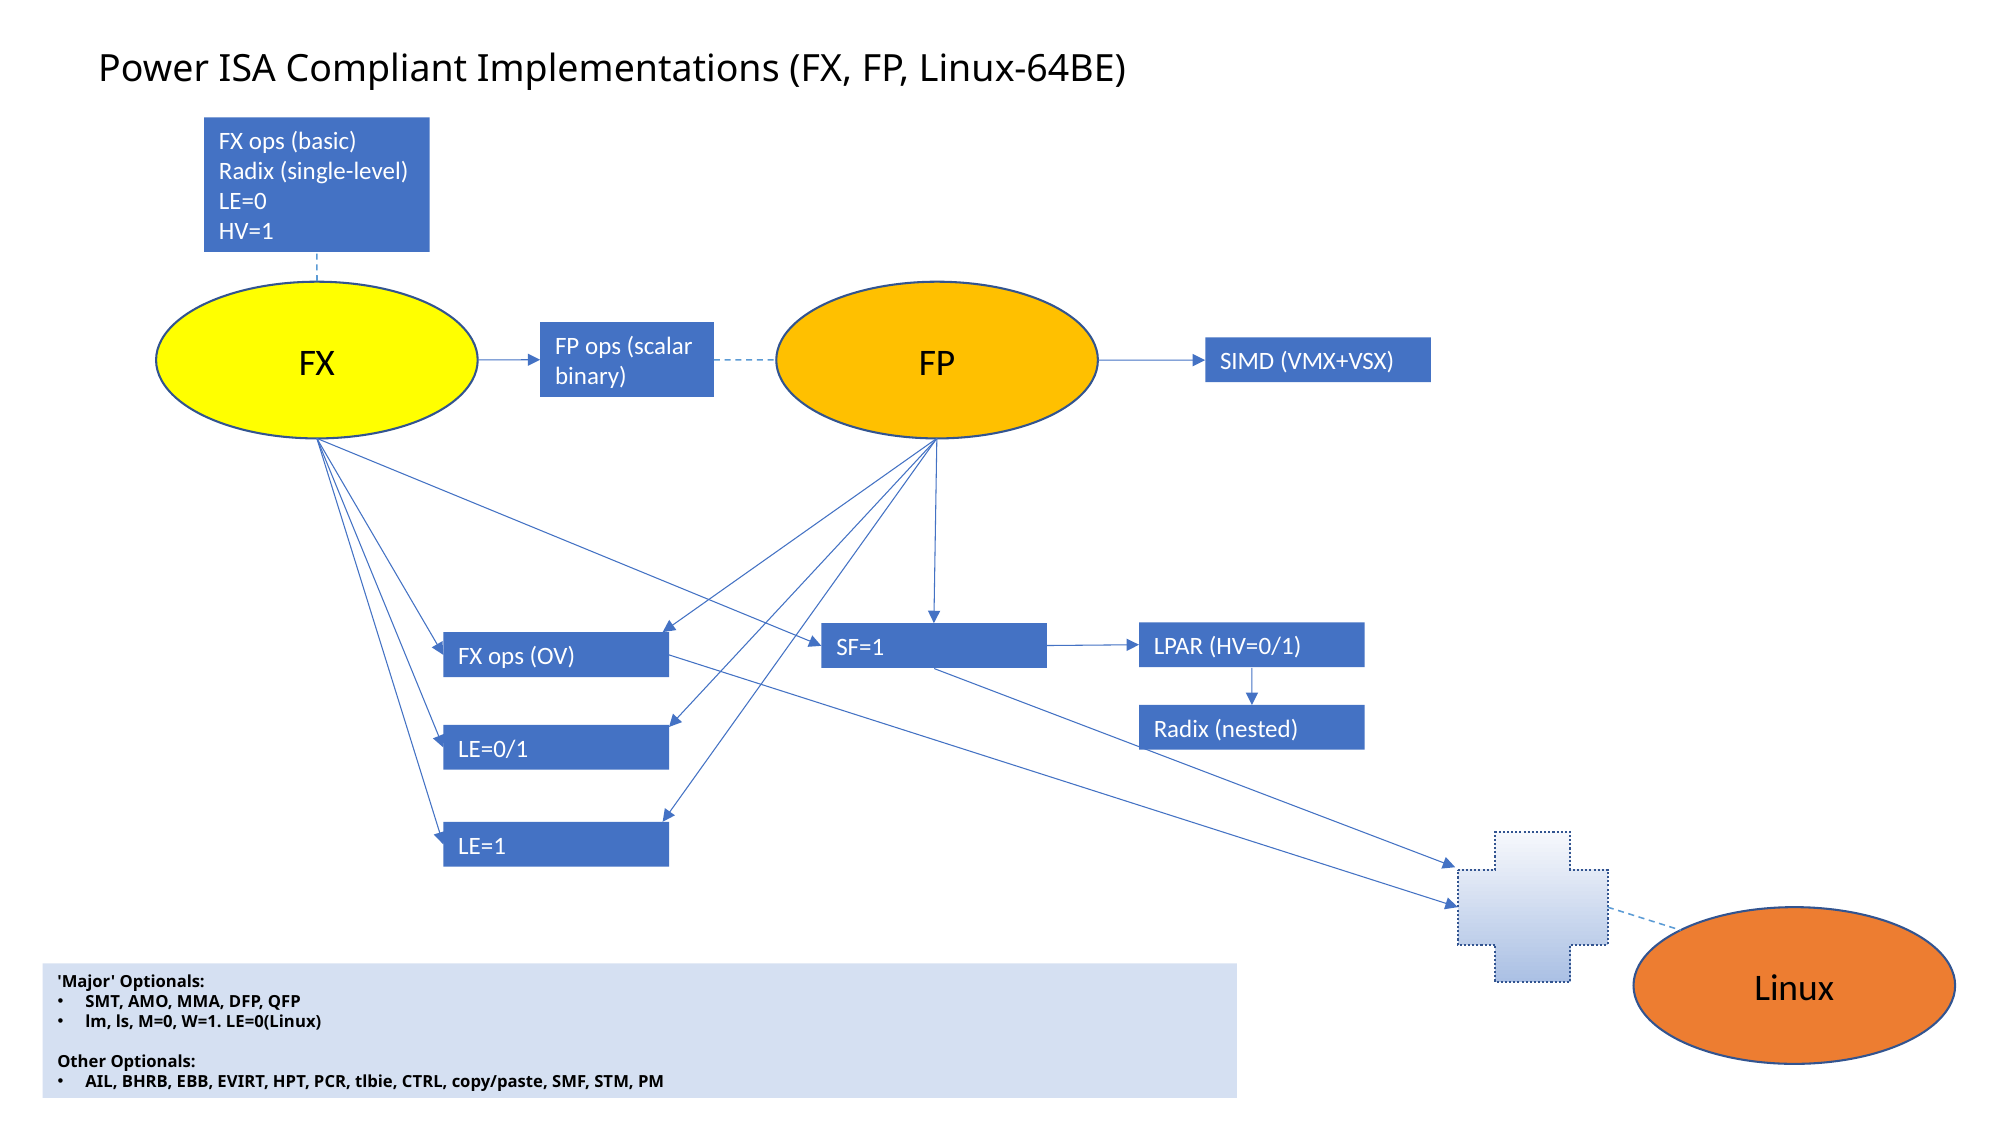

Power ISA Compliant Implementations (FX, FP, Linux-64BE)
FX ops (basic)
Radix (single-level)
LE=0
HV=1
FX
FP
FP ops (scalar binary)
SIMD (VMX+VSX)
LPAR (HV=0/1)
SF=1
FX ops (OV)
Radix (nested)
LE=0/1
LE=1
Linux
'Major' Optionals:
SMT, AMO, MMA, DFP, QFP
lm, ls, M=0, W=1. LE=0(Linux)
Other Optionals:
AIL, BHRB, EBB, EVIRT, HPT, PCR, tlbie, CTRL, copy/paste, SMF, STM, PM